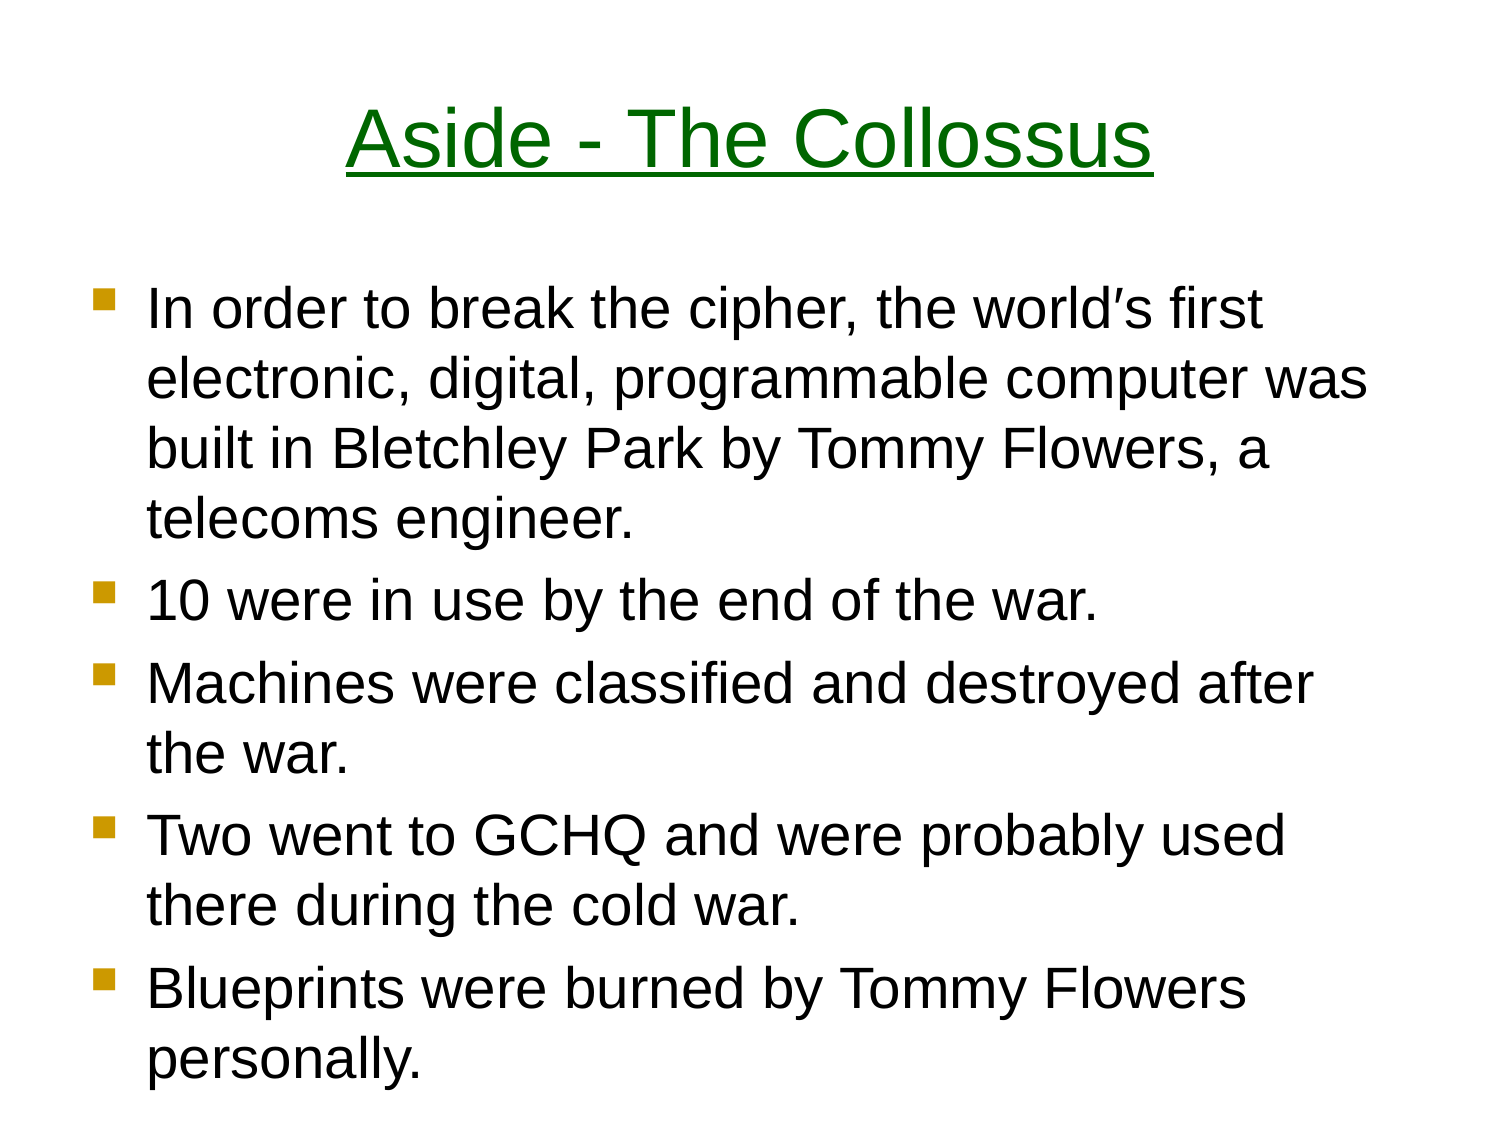

# Aside - The Collossus
In order to break the cipher, the world′s first electronic, digital, programmable computer was built in Bletchley Park by Tommy Flowers, a telecoms engineer.
10 were in use by the end of the war.
Machines were classified and destroyed after the war.
Two went to GCHQ and were probably used there during the cold war.
Blueprints were burned by Tommy Flowers personally.